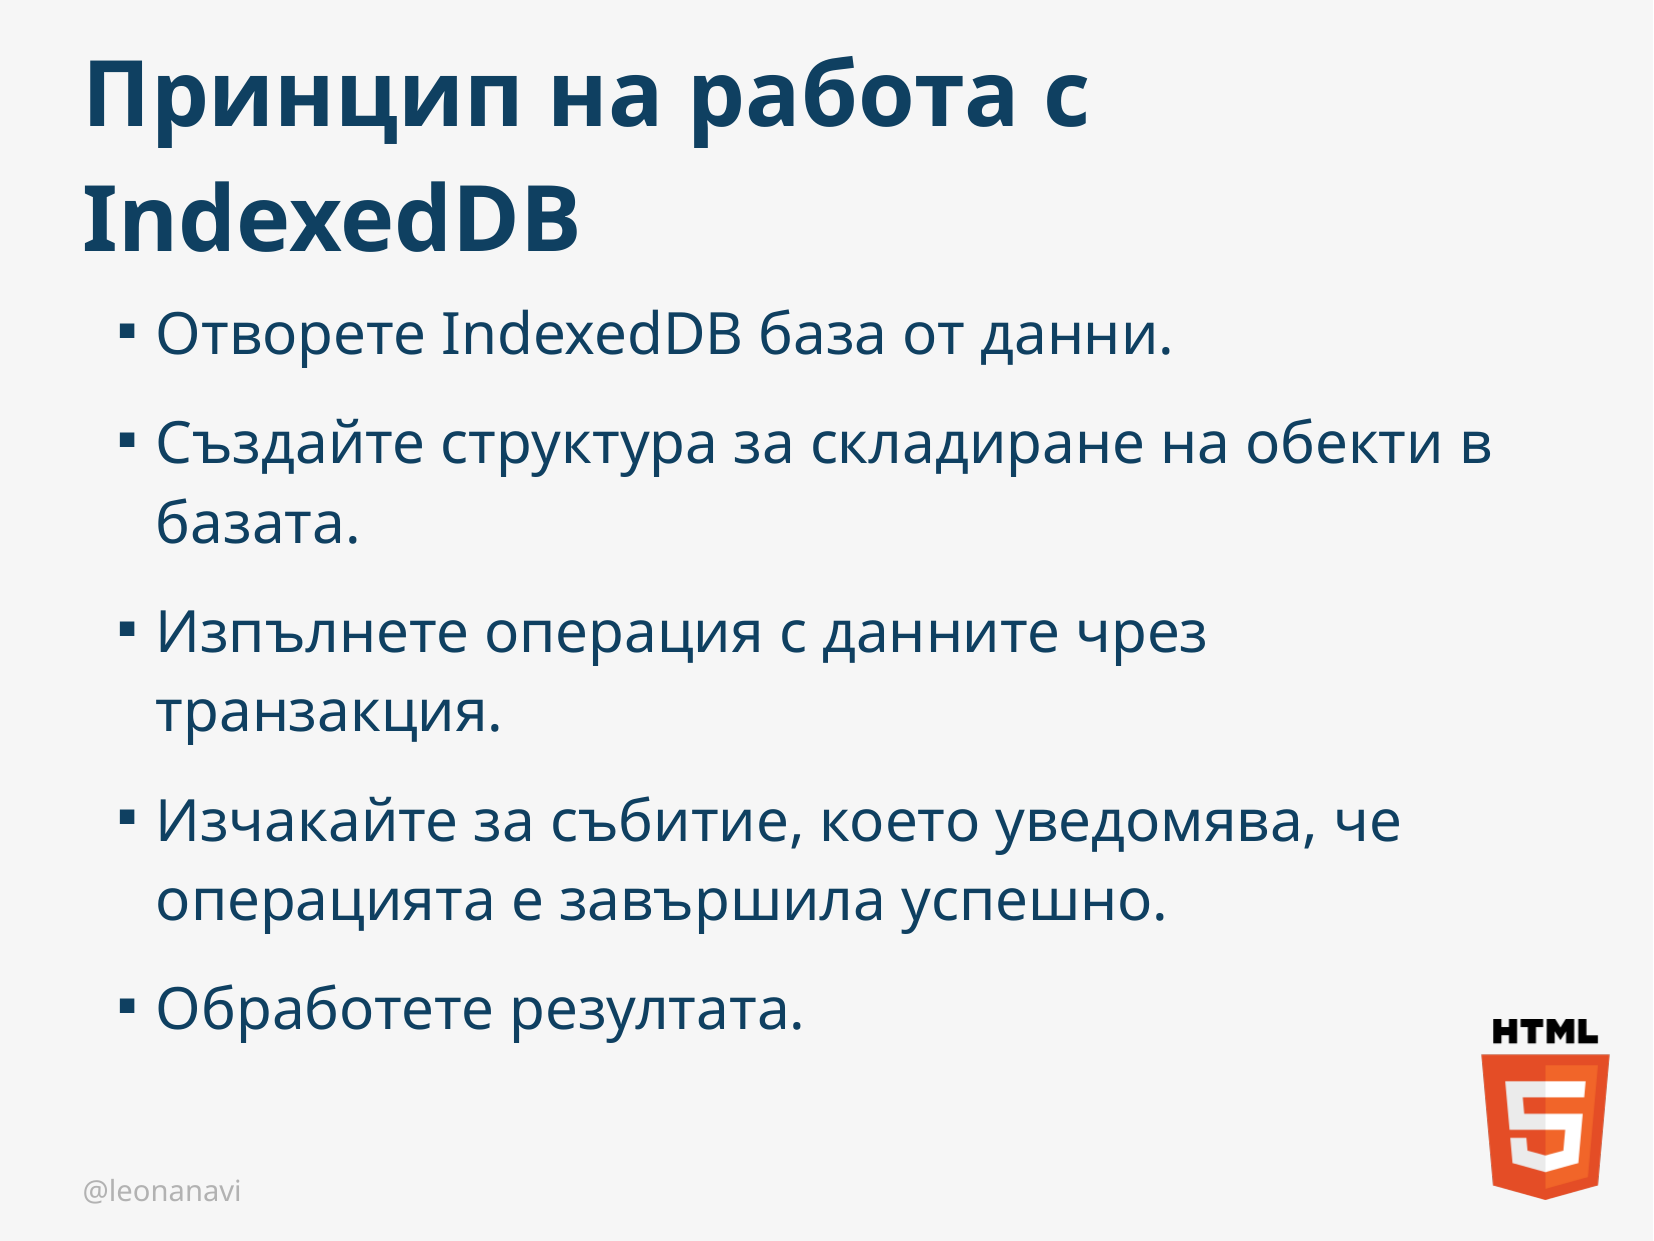

# Принцип на работа с IndexedDB
Отворете IndexedDB база от данни.
Създайте структура за складиране на обекти в базата.
Изпълнете операция с данните чрез транзакция.
Изчакайте за събитие, което уведомява, че операцията е завършила успешно.
Обработете резултата.